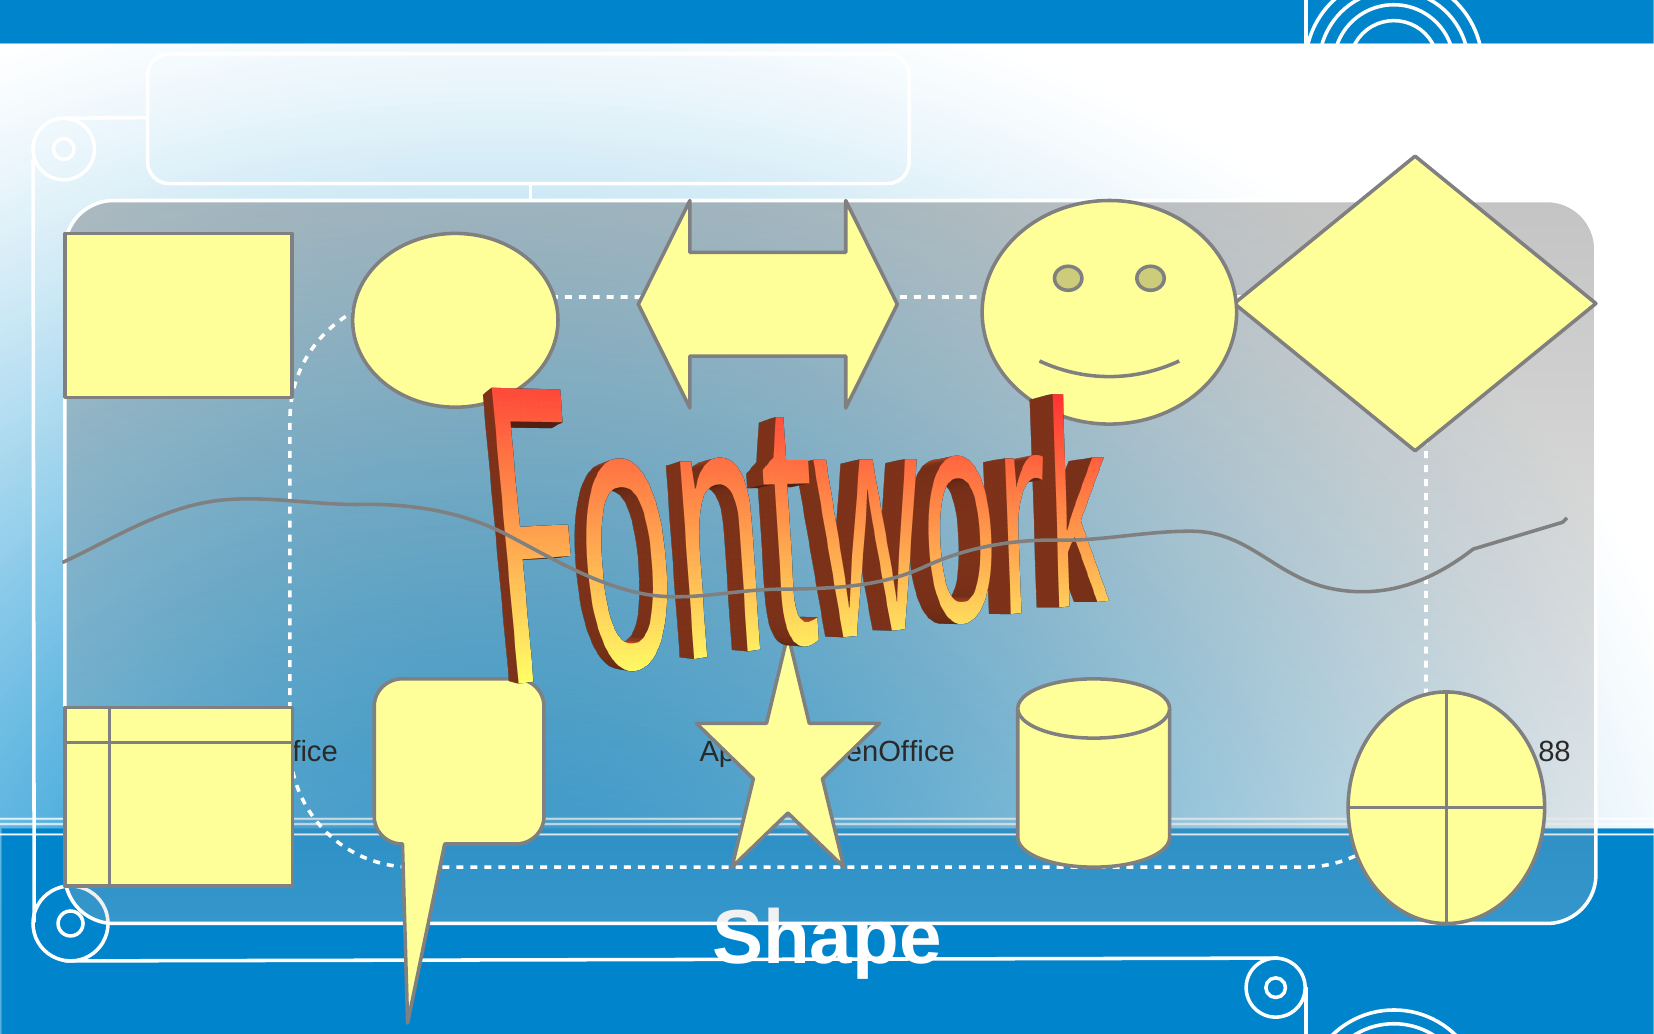

Fontwork
Apache OpenOffice
Apache OpenOffice
88
# Shape